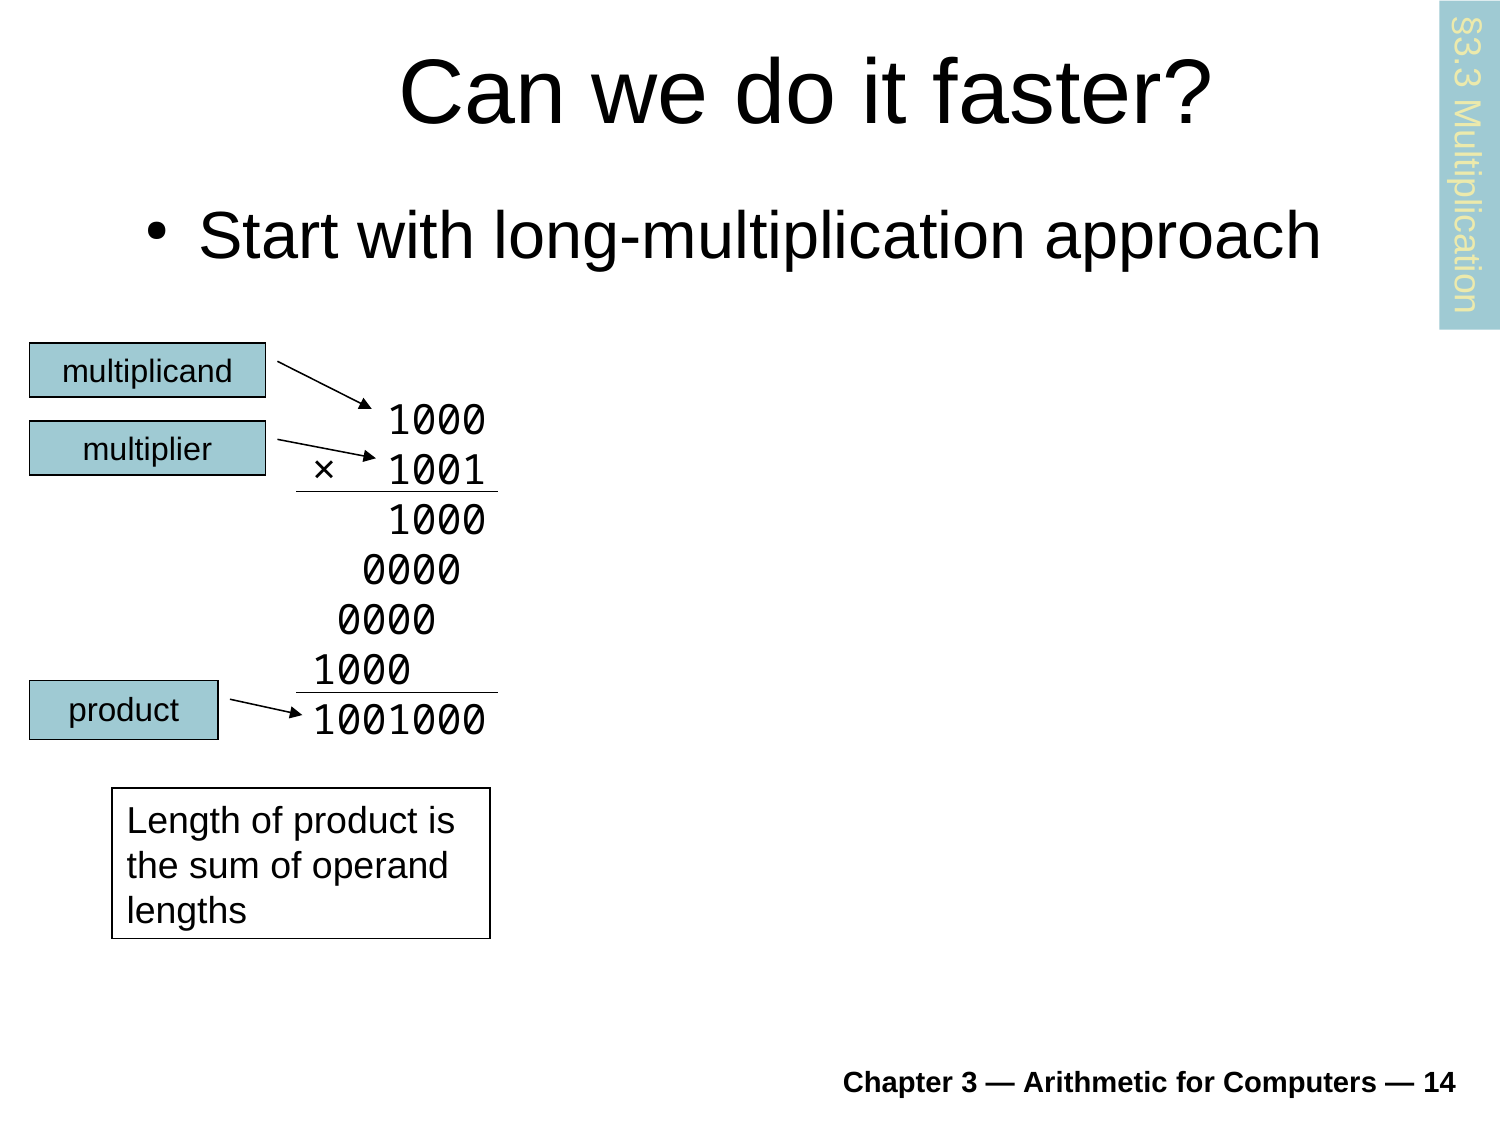

# Can we do it faster?
§3.3 Multiplication
Start with long-multiplication approach
multiplicand
 1000
× 1001
 1000
 0000
 0000
1000
1001000
multiplier
product
Length of product is the sum of operand lengths
Chapter 3 — Arithmetic for Computers —